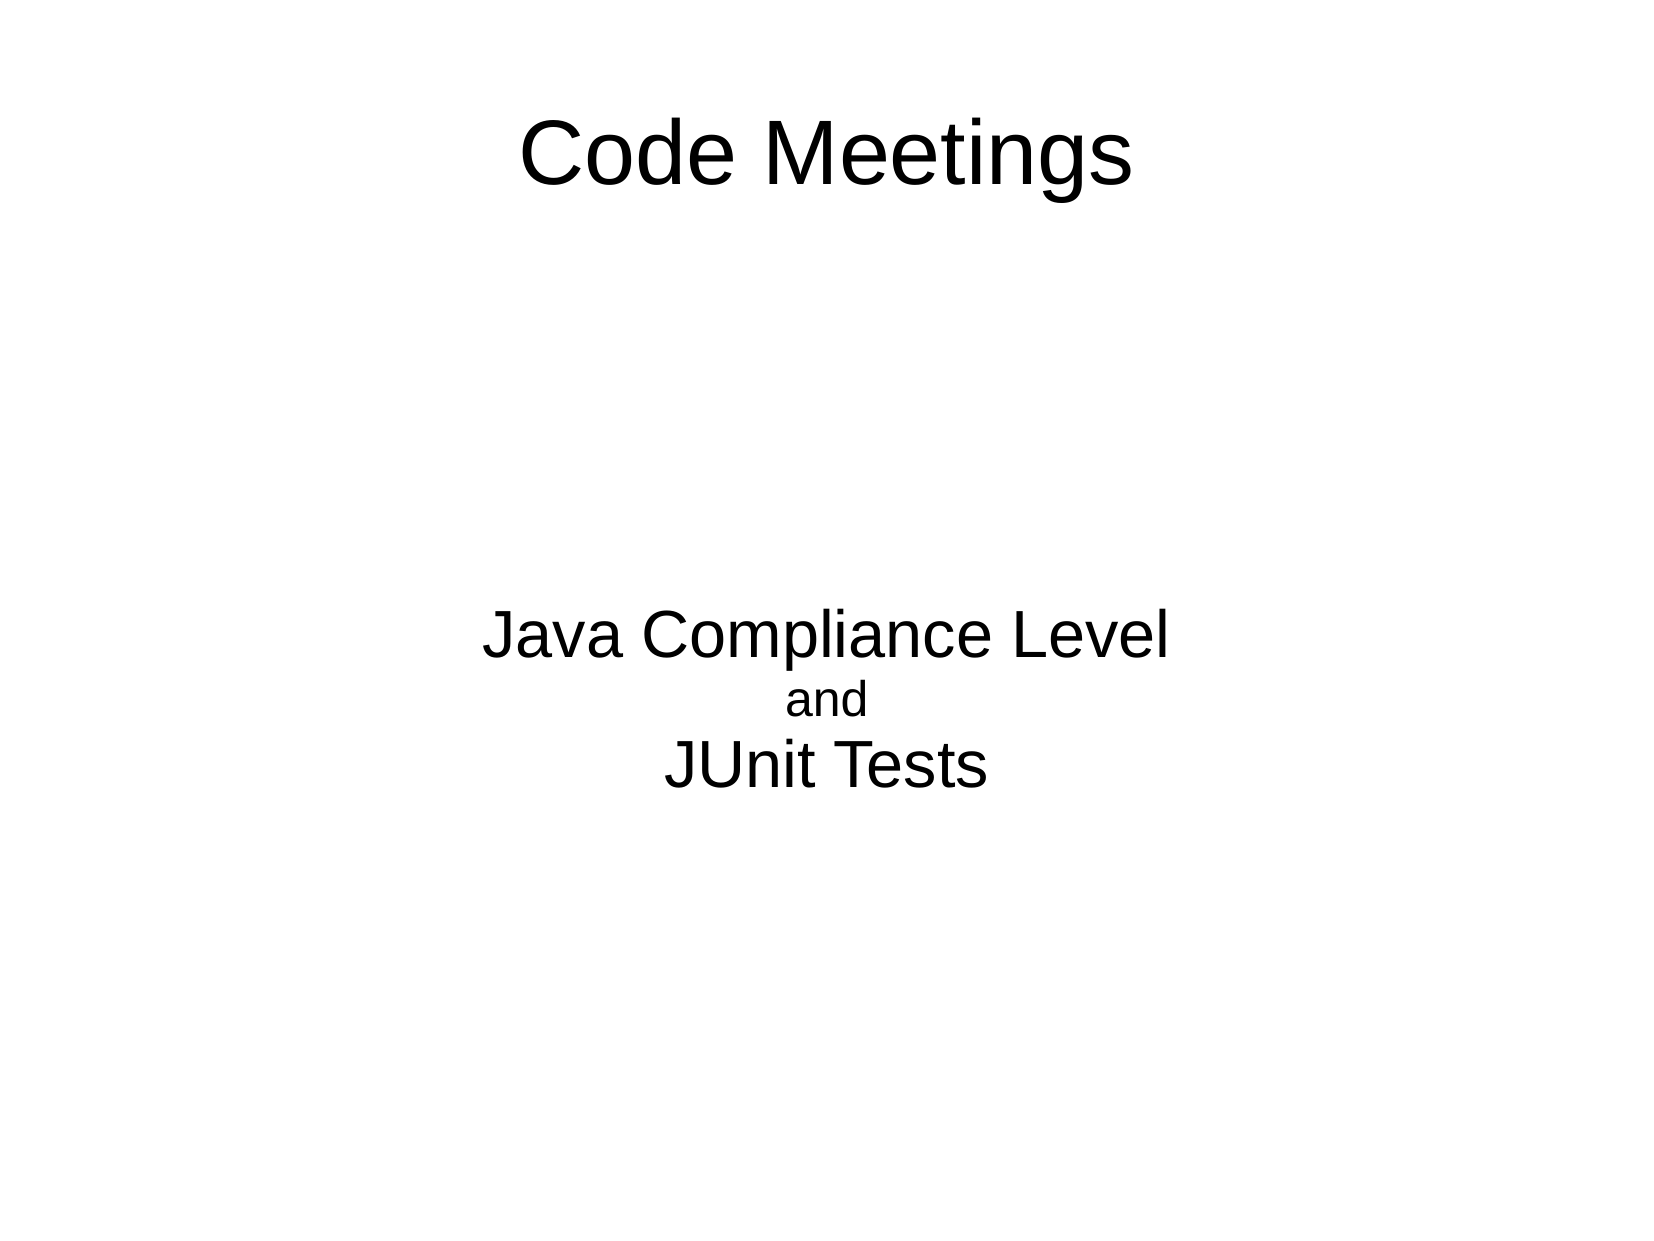

# Code Meetings
Java Compliance Level
and
JUnit Tests